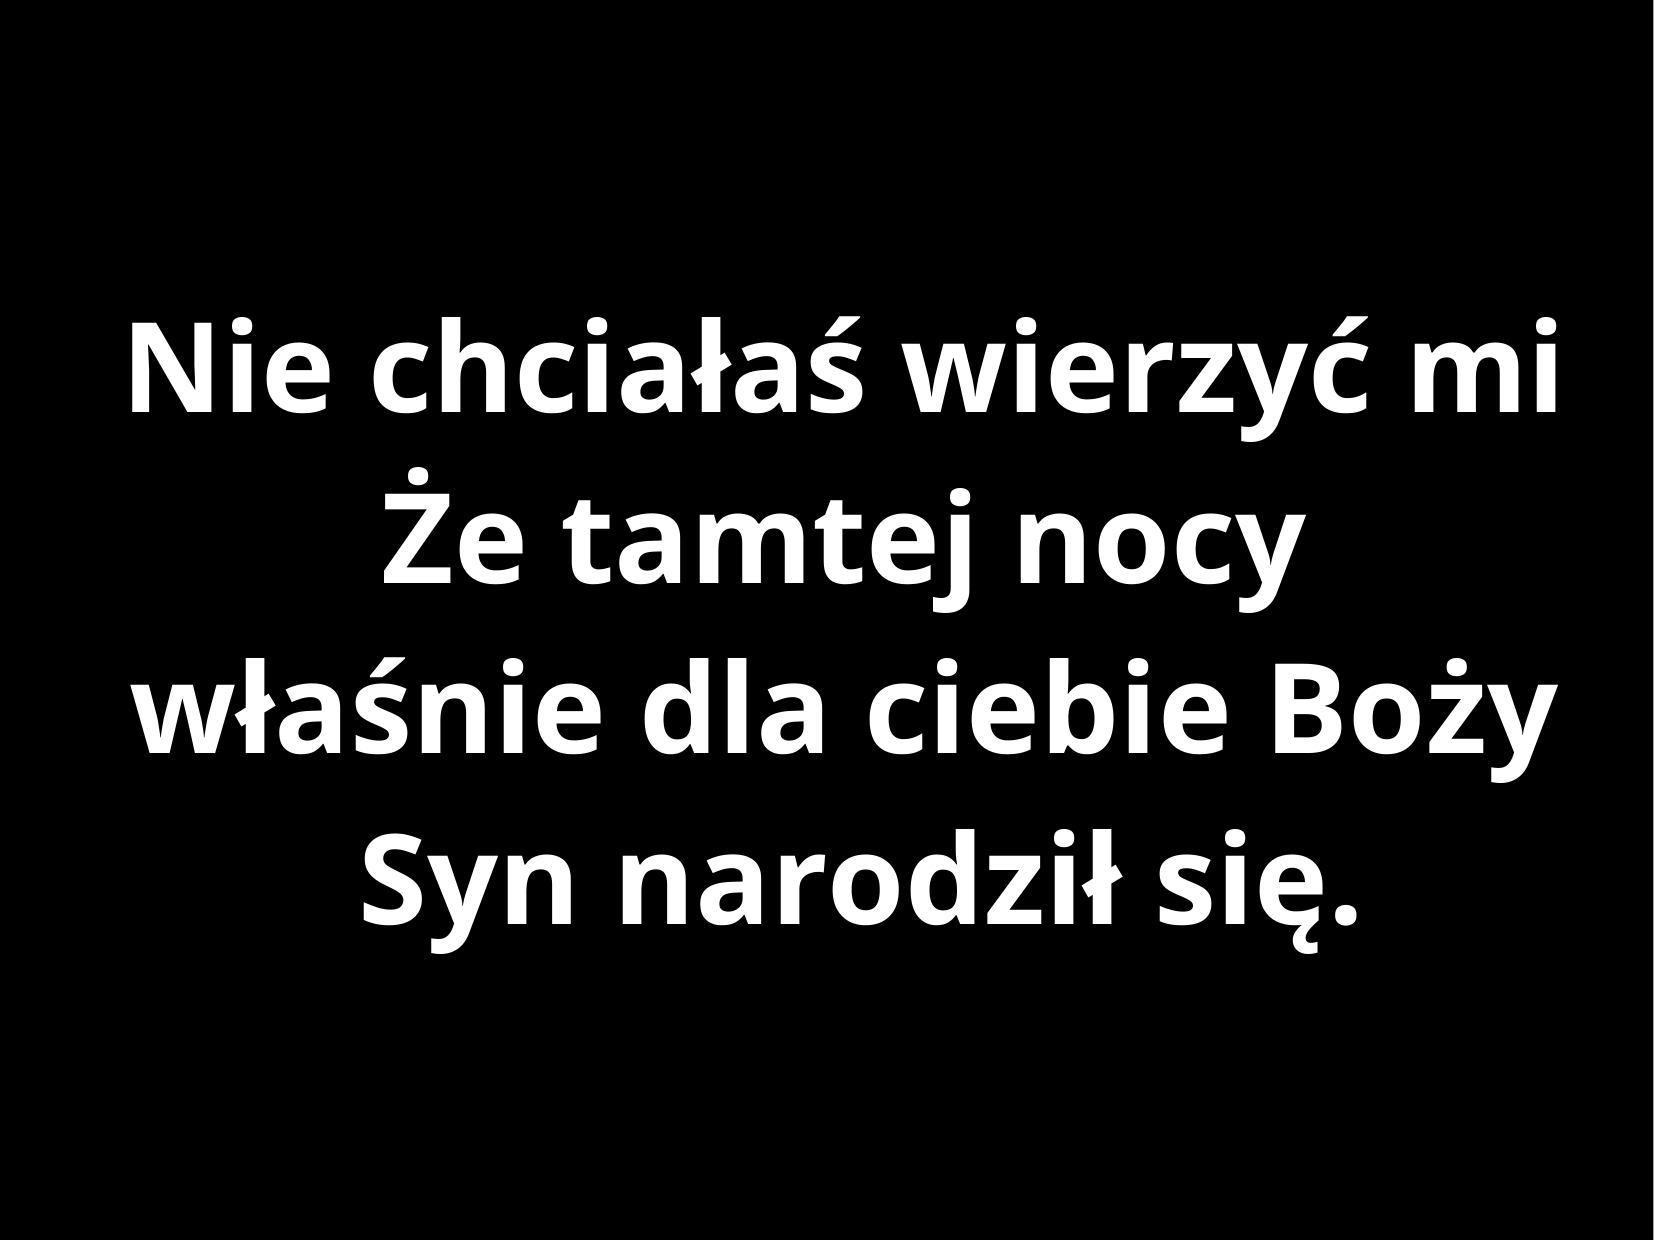

# Nie chciałaś wierzyć mi
Że tamtej nocy
właśnie dla ciebie Boży Syn narodził się.